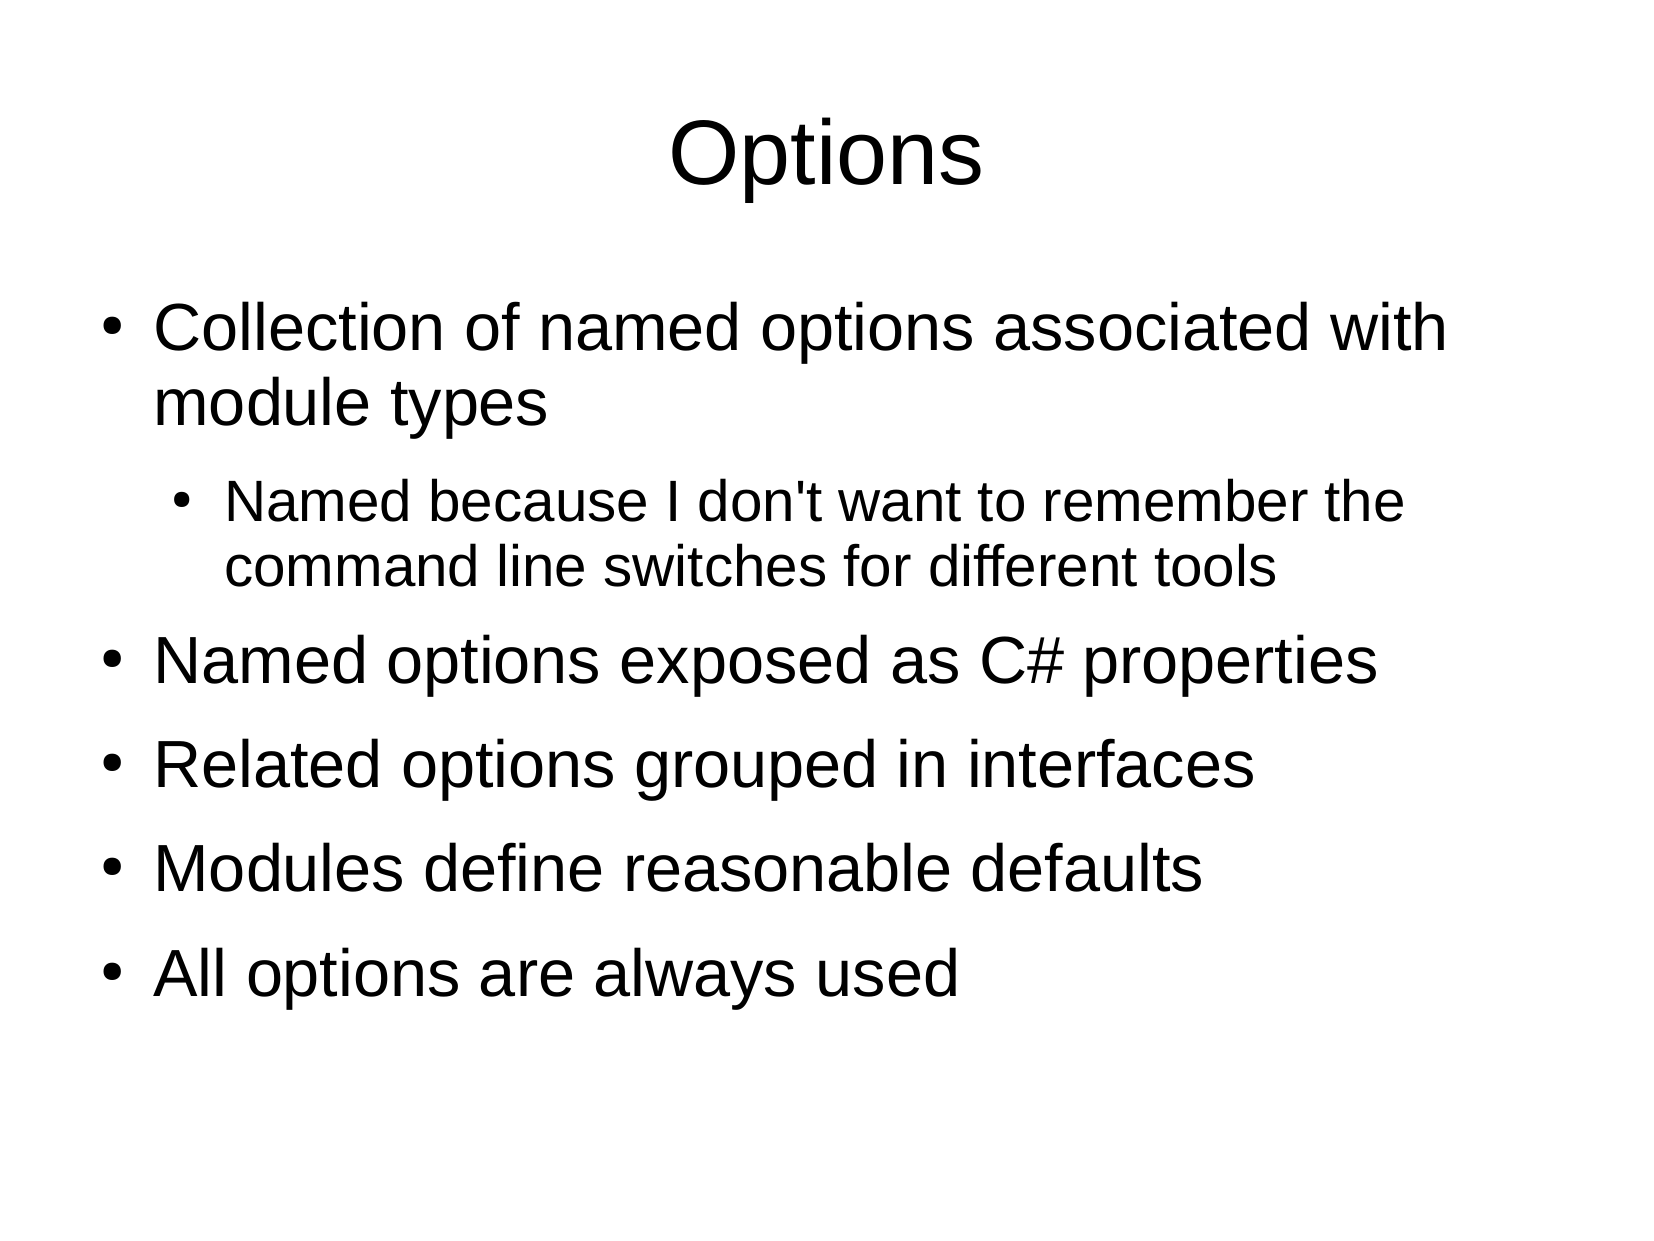

# Options
Collection of named options associated with module types
Named because I don't want to remember the command line switches for different tools
Named options exposed as C# properties
Related options grouped in interfaces
Modules define reasonable defaults
All options are always used